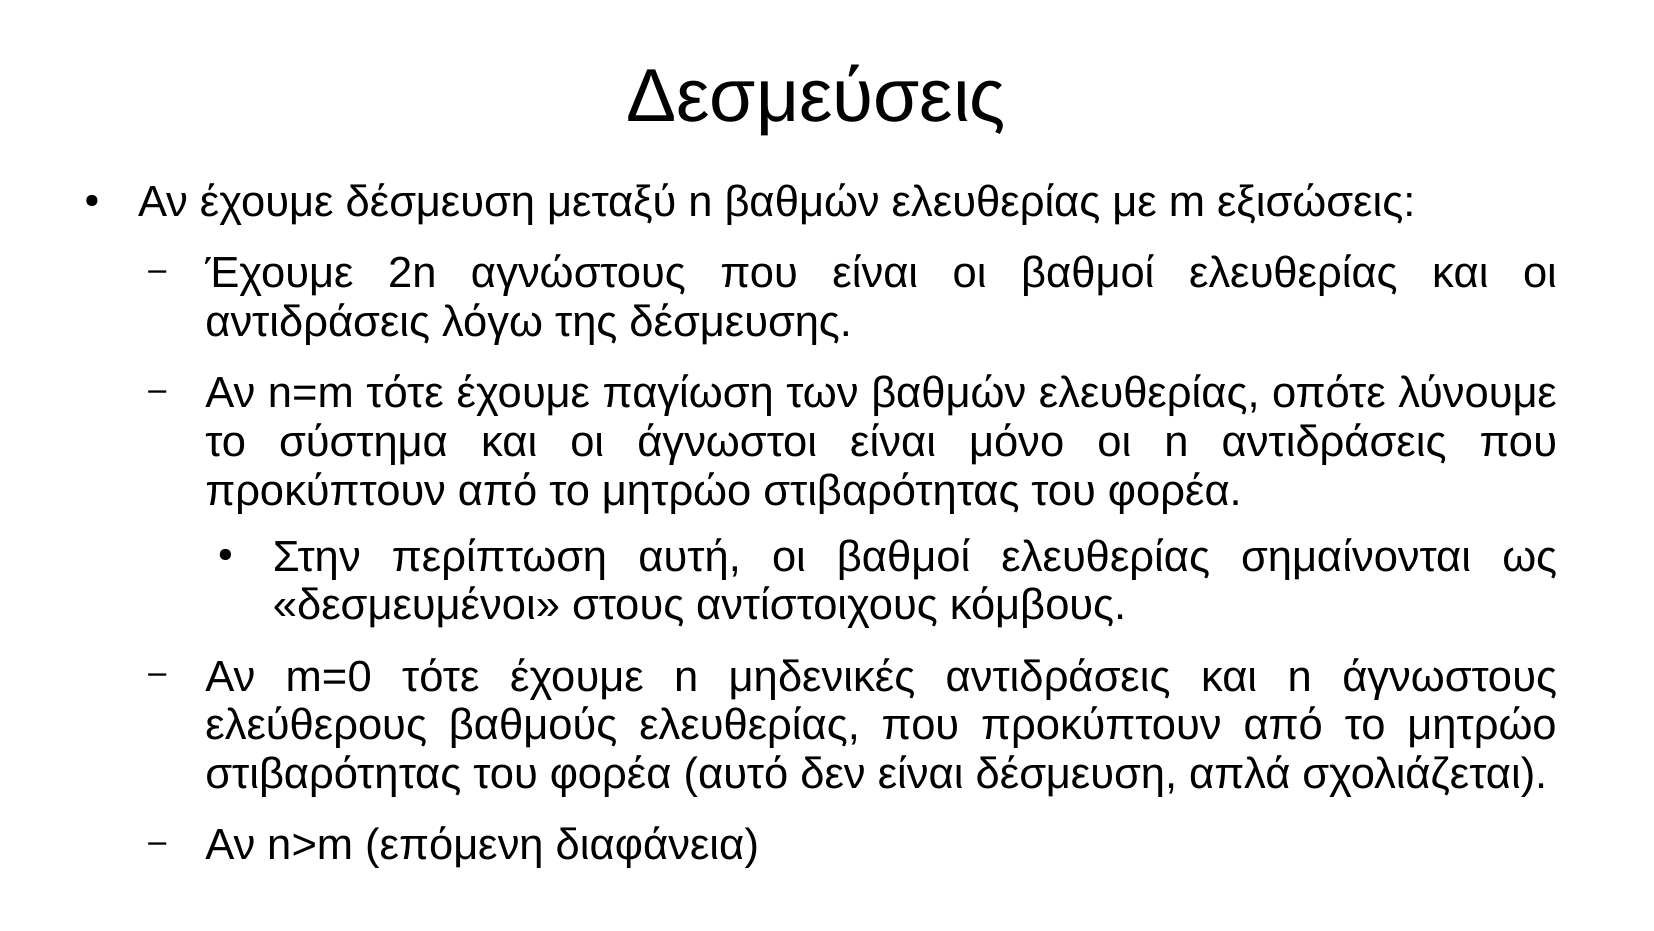

# Δεσμεύσεις
Αν έχουμε δέσμευση μεταξύ n βαθμών ελευθερίας με m εξισώσεις:
Έχουμε 2n αγνώστους που είναι οι βαθμοί ελευθερίας και οι αντιδράσεις λόγω της δέσμευσης.
Αν n=m τότε έχουμε παγίωση των βαθμών ελευθερίας, οπότε λύνουμε το σύστημα και οι άγνωστοι είναι μόνο οι n αντιδράσεις που προκύπτουν από το μητρώο στιβαρότητας του φορέα.
Στην περίπτωση αυτή, οι βαθμοί ελευθερίας σημαίνονται ως «δεσμευμένοι» στους αντίστοιχους κόμβους.
Αν m=0 τότε έχουμε n μηδενικές αντιδράσεις και n άγνωστους ελεύθερους βαθμούς ελευθερίας, που προκύπτουν από το μητρώο στιβαρότητας του φορέα (αυτό δεν είναι δέσμευση, απλά σχολιάζεται).
Αν n>m (επόμενη διαφάνεια)